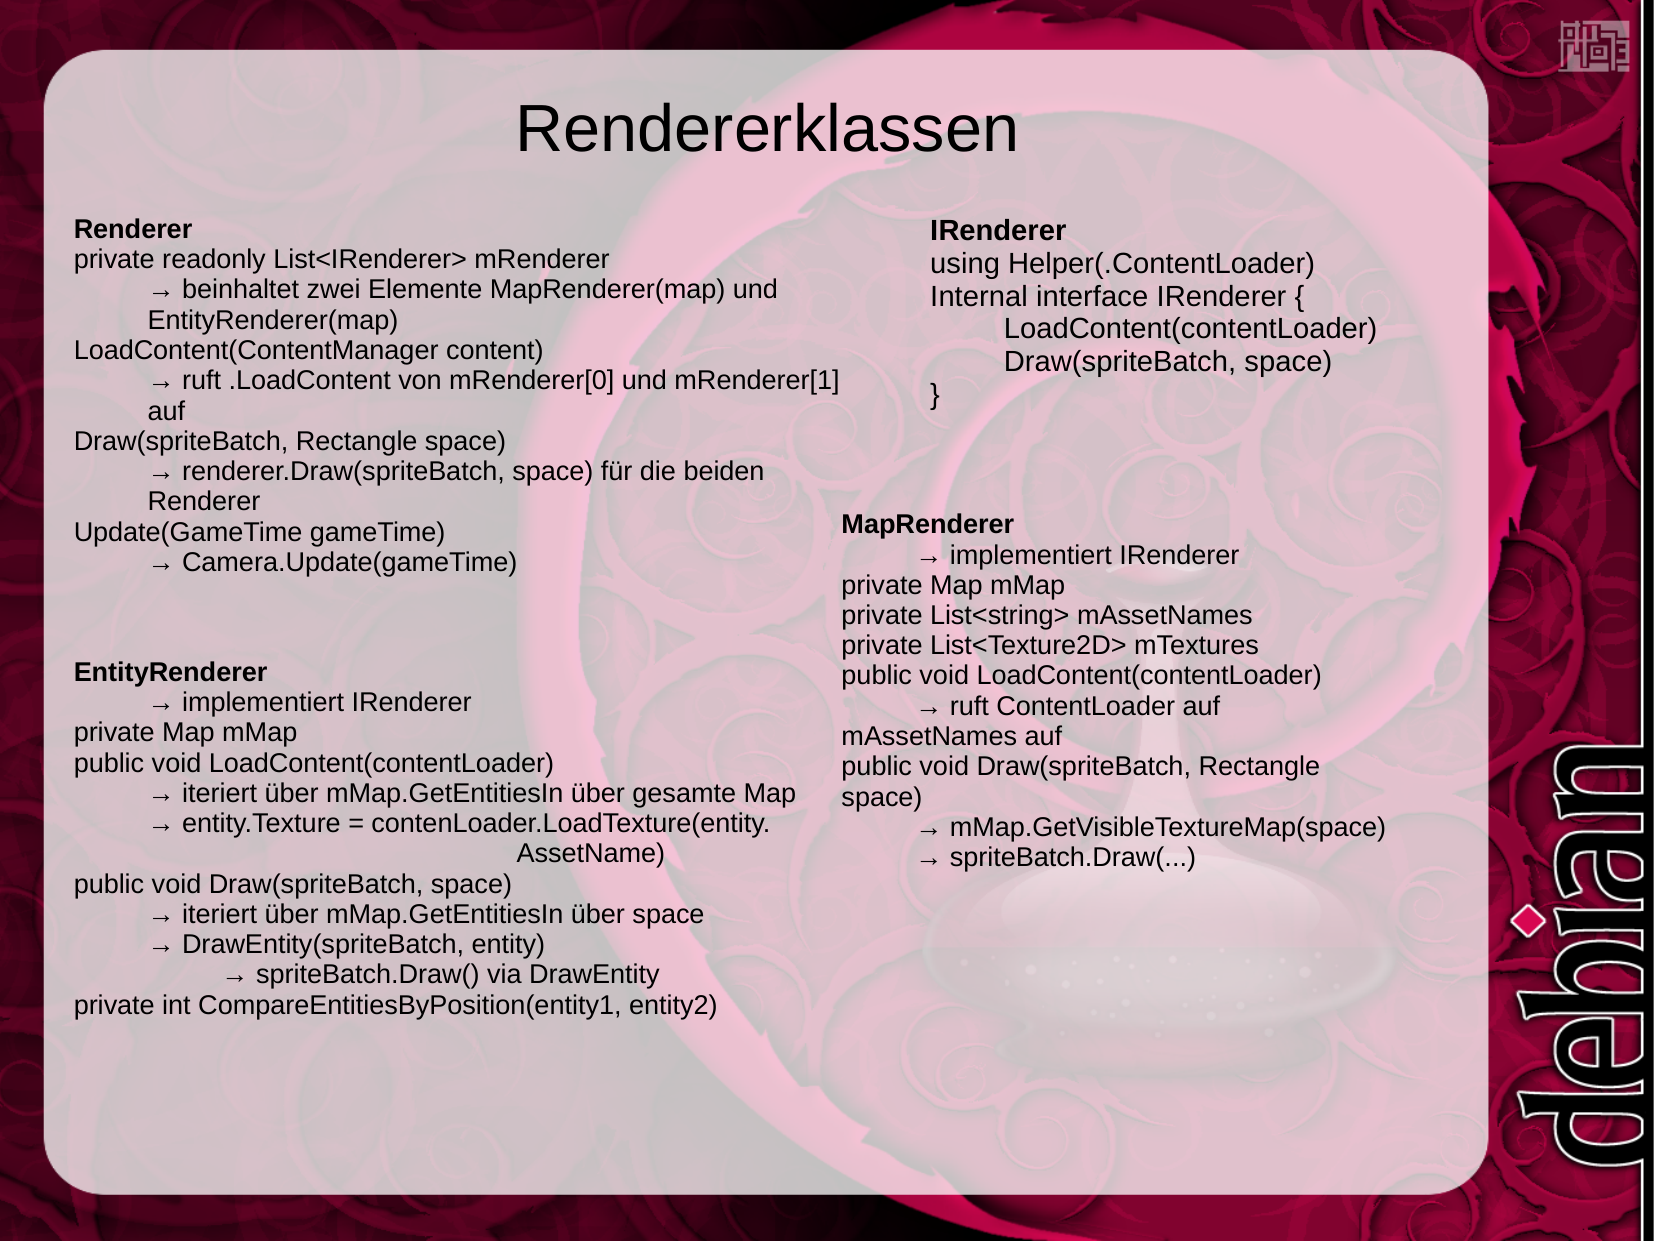

# Rendererklassen
Renderer
private readonly List<IRenderer> mRenderer
	→ beinhaltet zwei Elemente MapRenderer(map) und 		EntityRenderer(map)
LoadContent(ContentManager content)
	→ ruft .LoadContent von mRenderer[0] und mRenderer[1] 	auf
Draw(spriteBatch, Rectangle space)
	→ renderer.Draw(spriteBatch, space) für die beiden 		Renderer
Update(GameTime gameTime)
	→ Camera.Update(gameTime)
IRenderer
using Helper(.ContentLoader)
Internal interface IRenderer {
	LoadContent(contentLoader)
	Draw(spriteBatch, space)
}
MapRenderer
	→ implementiert IRenderer
private Map mMap
private List<string> mAssetNames
private List<Texture2D> mTextures
public void LoadContent(contentLoader)
	→ ruft ContentLoader auf 			mAssetNames auf
public void Draw(spriteBatch, Rectangle 		space)
	→ mMap.GetVisibleTextureMap(space)
	→ spriteBatch.Draw(...)
EntityRenderer
	→ implementiert IRenderer
private Map mMap
public void LoadContent(contentLoader)
	→ iteriert über mMap.GetEntitiesIn über gesamte Map
	→ entity.Texture = contenLoader.LoadTexture(entity.							AssetName)
public void Draw(spriteBatch, space)
	→ iteriert über mMap.GetEntitiesIn über space
	→ DrawEntity(spriteBatch, entity)
		→ spriteBatch.Draw() via DrawEntity
private int CompareEntitiesByPosition(entity1, entity2)